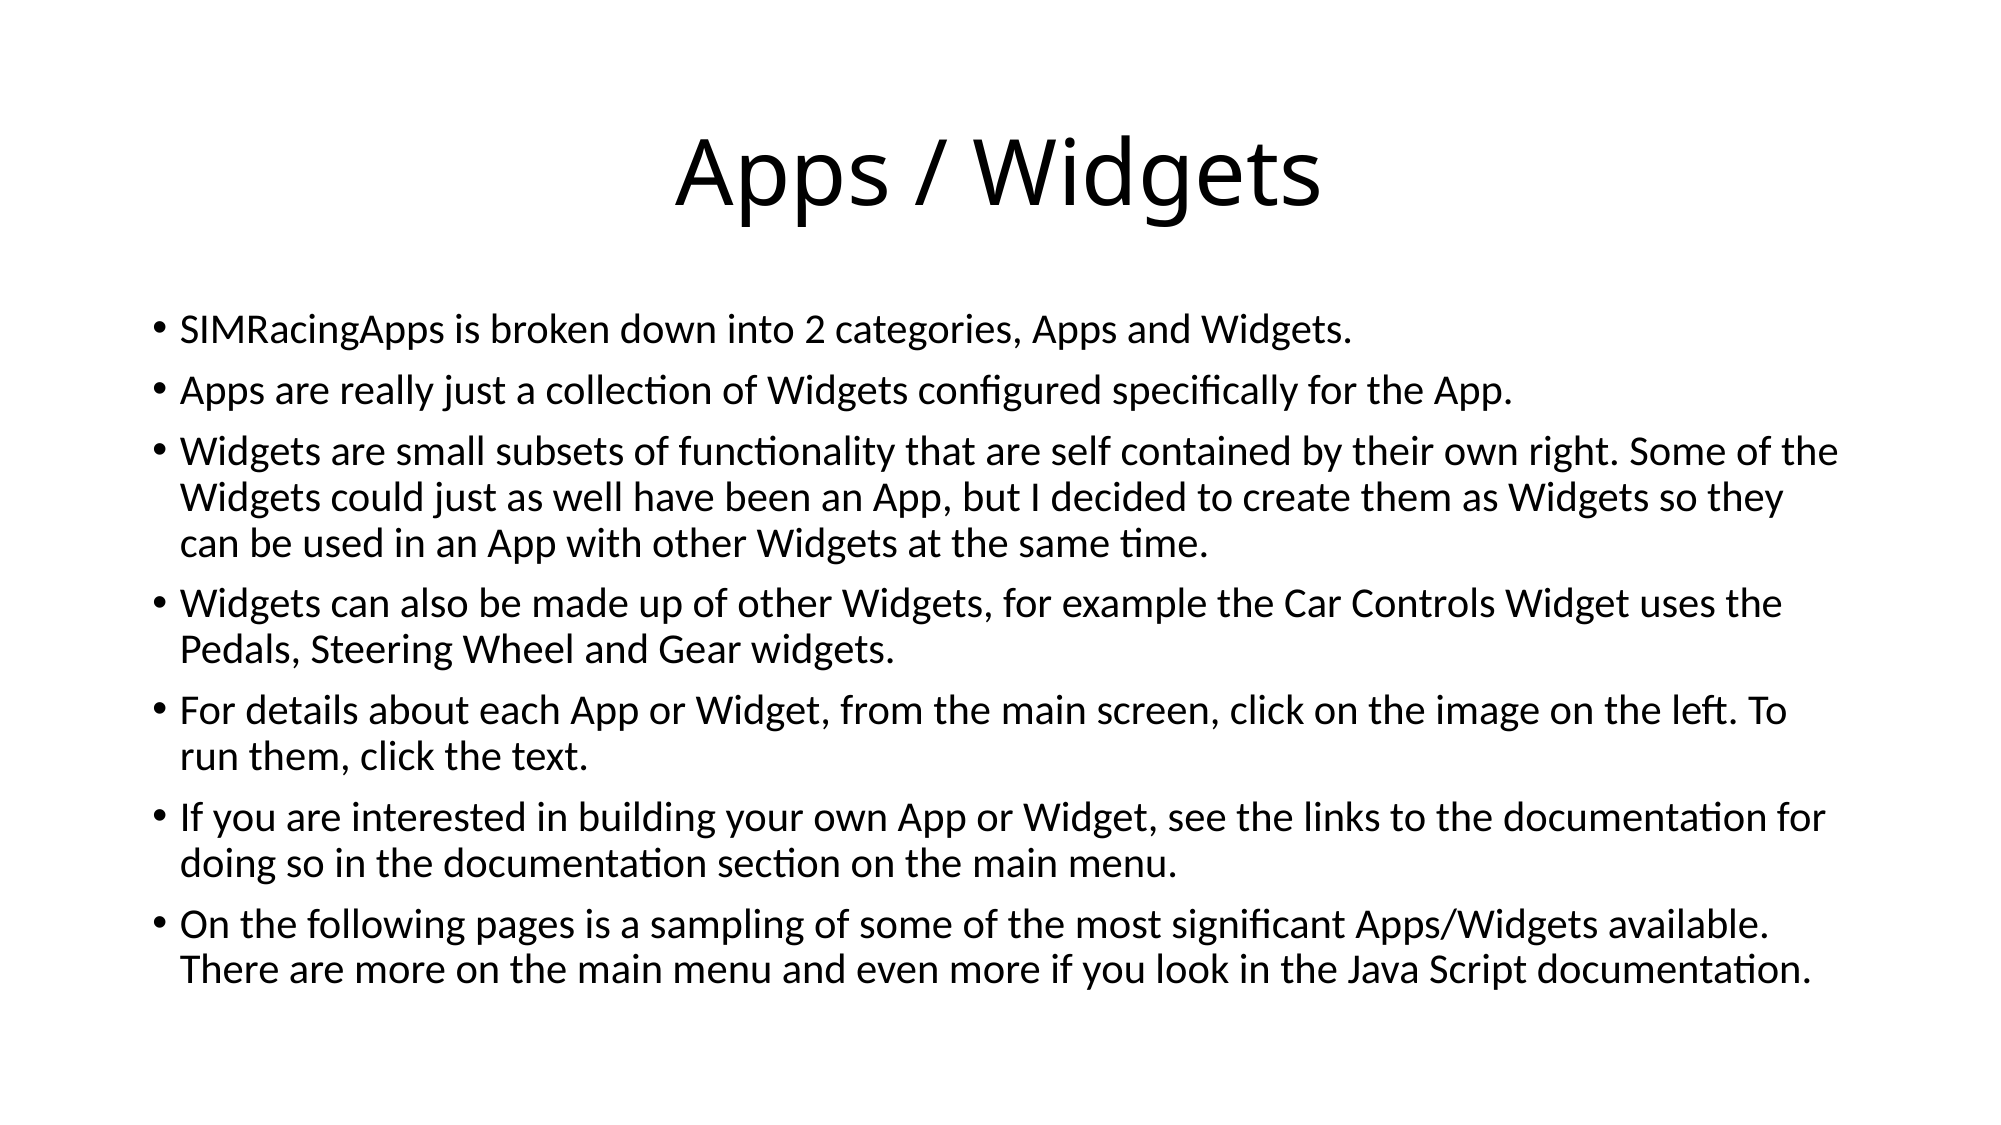

# Apps / Widgets
SIMRacingApps is broken down into 2 categories, Apps and Widgets.
Apps are really just a collection of Widgets configured specifically for the App.
Widgets are small subsets of functionality that are self contained by their own right. Some of the Widgets could just as well have been an App, but I decided to create them as Widgets so they can be used in an App with other Widgets at the same time.
Widgets can also be made up of other Widgets, for example the Car Controls Widget uses the Pedals, Steering Wheel and Gear widgets.
For details about each App or Widget, from the main screen, click on the image on the left. To run them, click the text.
If you are interested in building your own App or Widget, see the links to the documentation for doing so in the documentation section on the main menu.
On the following pages is a sampling of some of the most significant Apps/Widgets available. There are more on the main menu and even more if you look in the Java Script documentation.